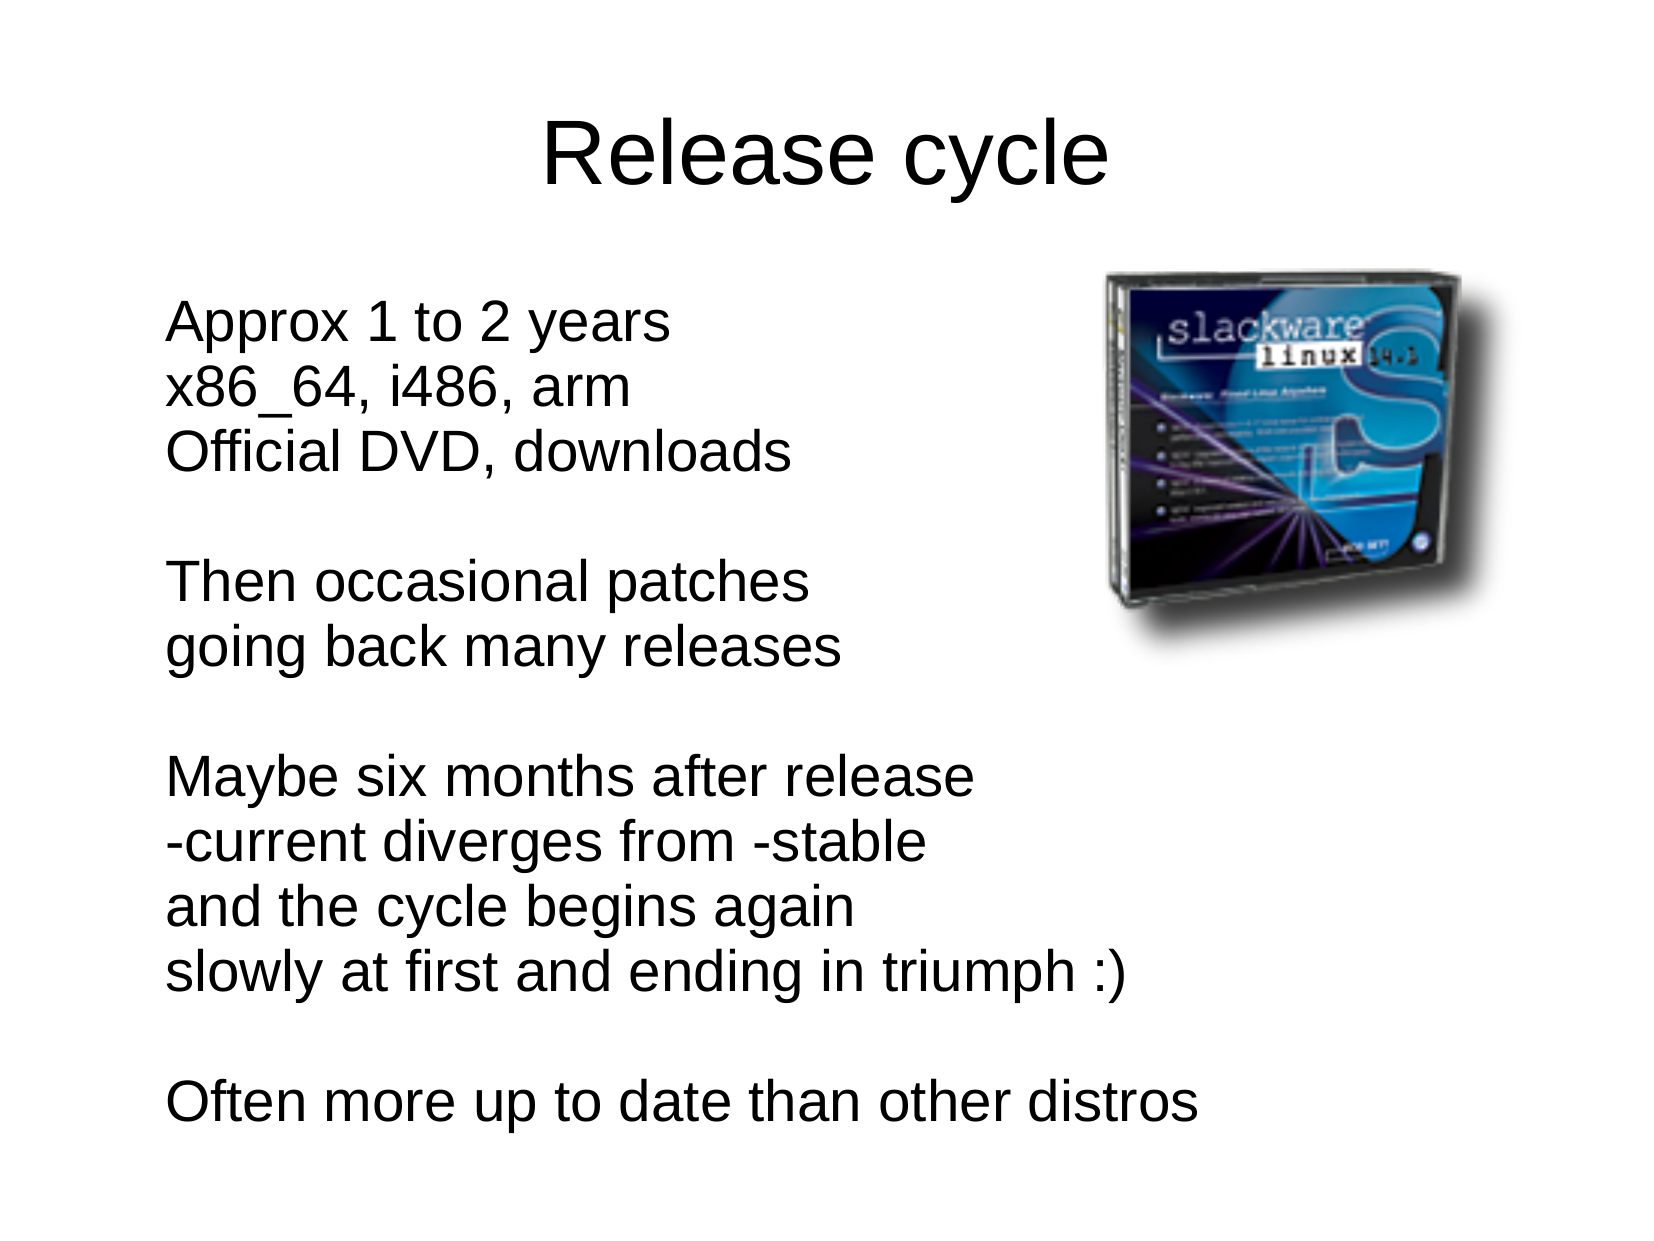

# Release cycle
Approx 1 to 2 years
x86_64, i486, arm
Official DVD, downloads
Then occasional patches
going back many releases
Maybe six months after release
-current diverges from -stable
and the cycle begins again
slowly at first and ending in triumph :)
Often more up to date than other distros